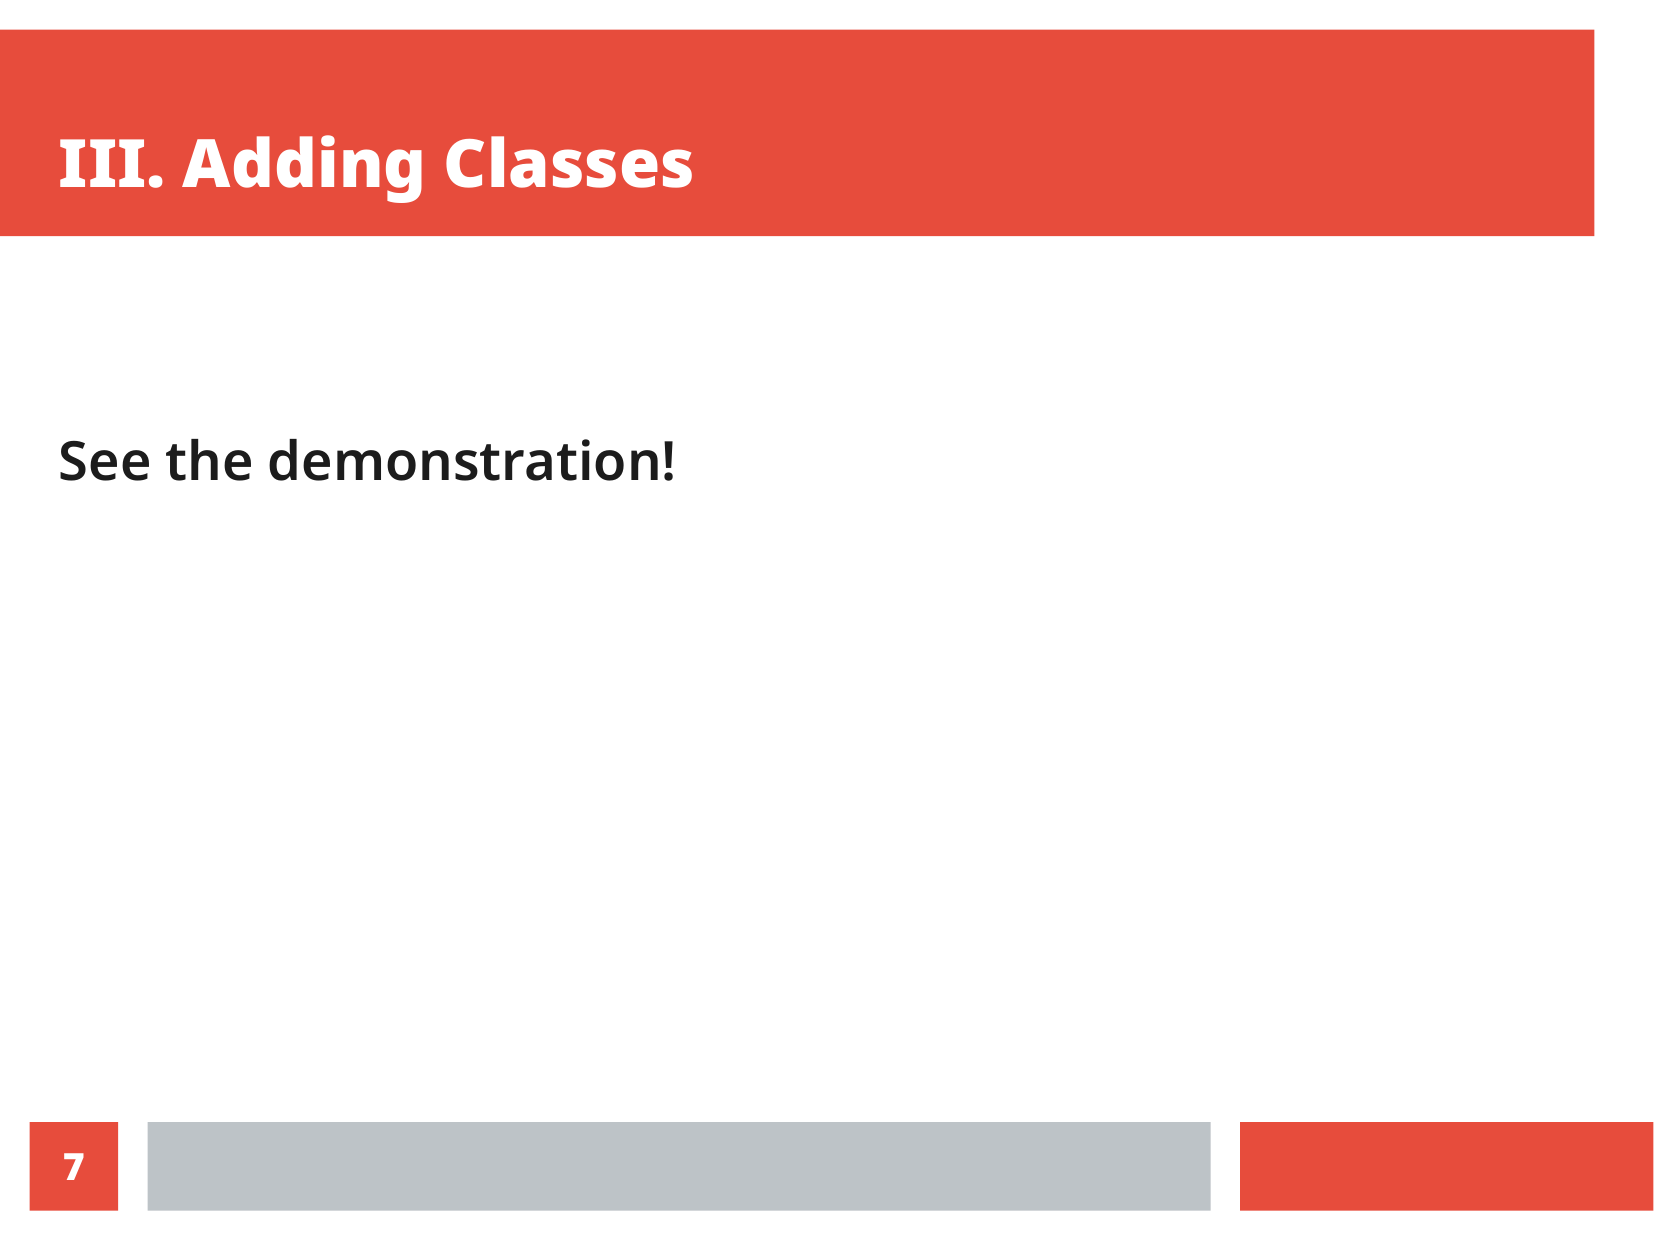

# III. Adding Classes
See the demonstration!
7